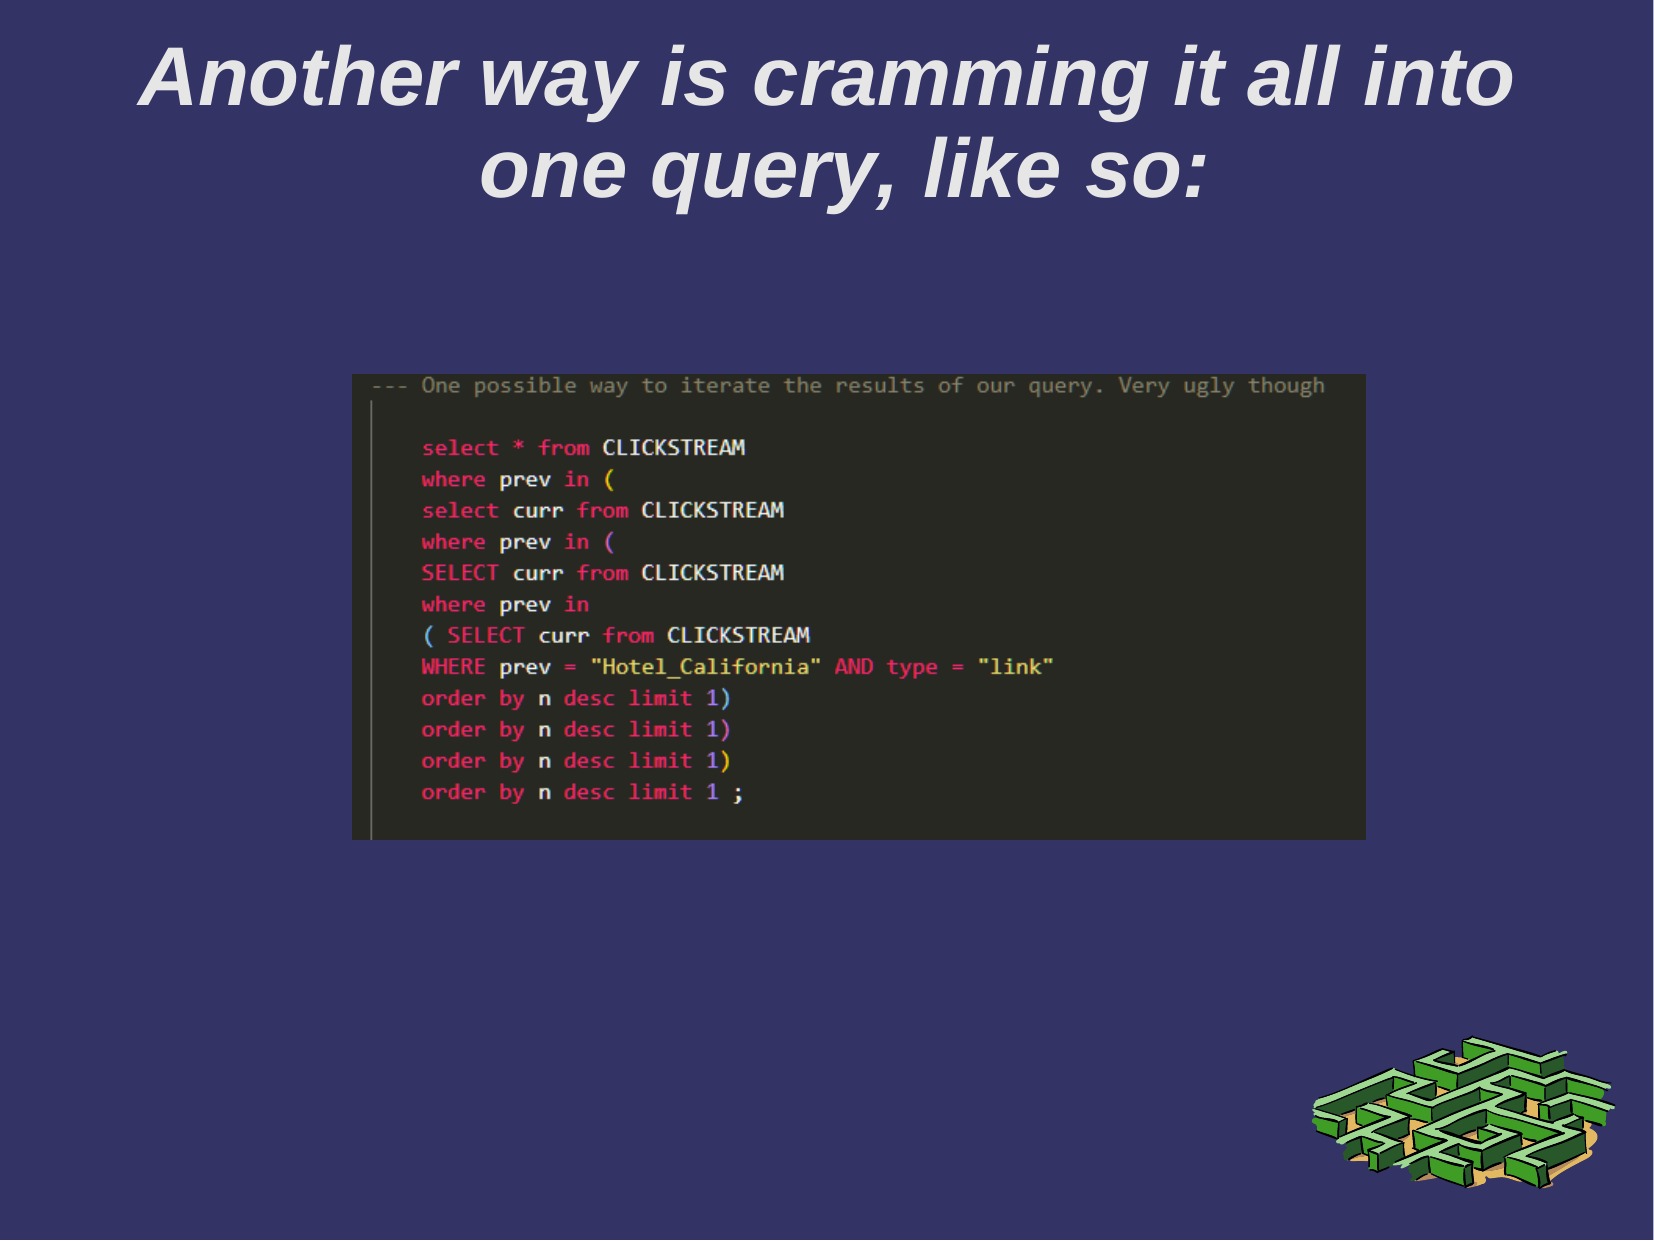

# Another way is cramming it all into one query, like so: